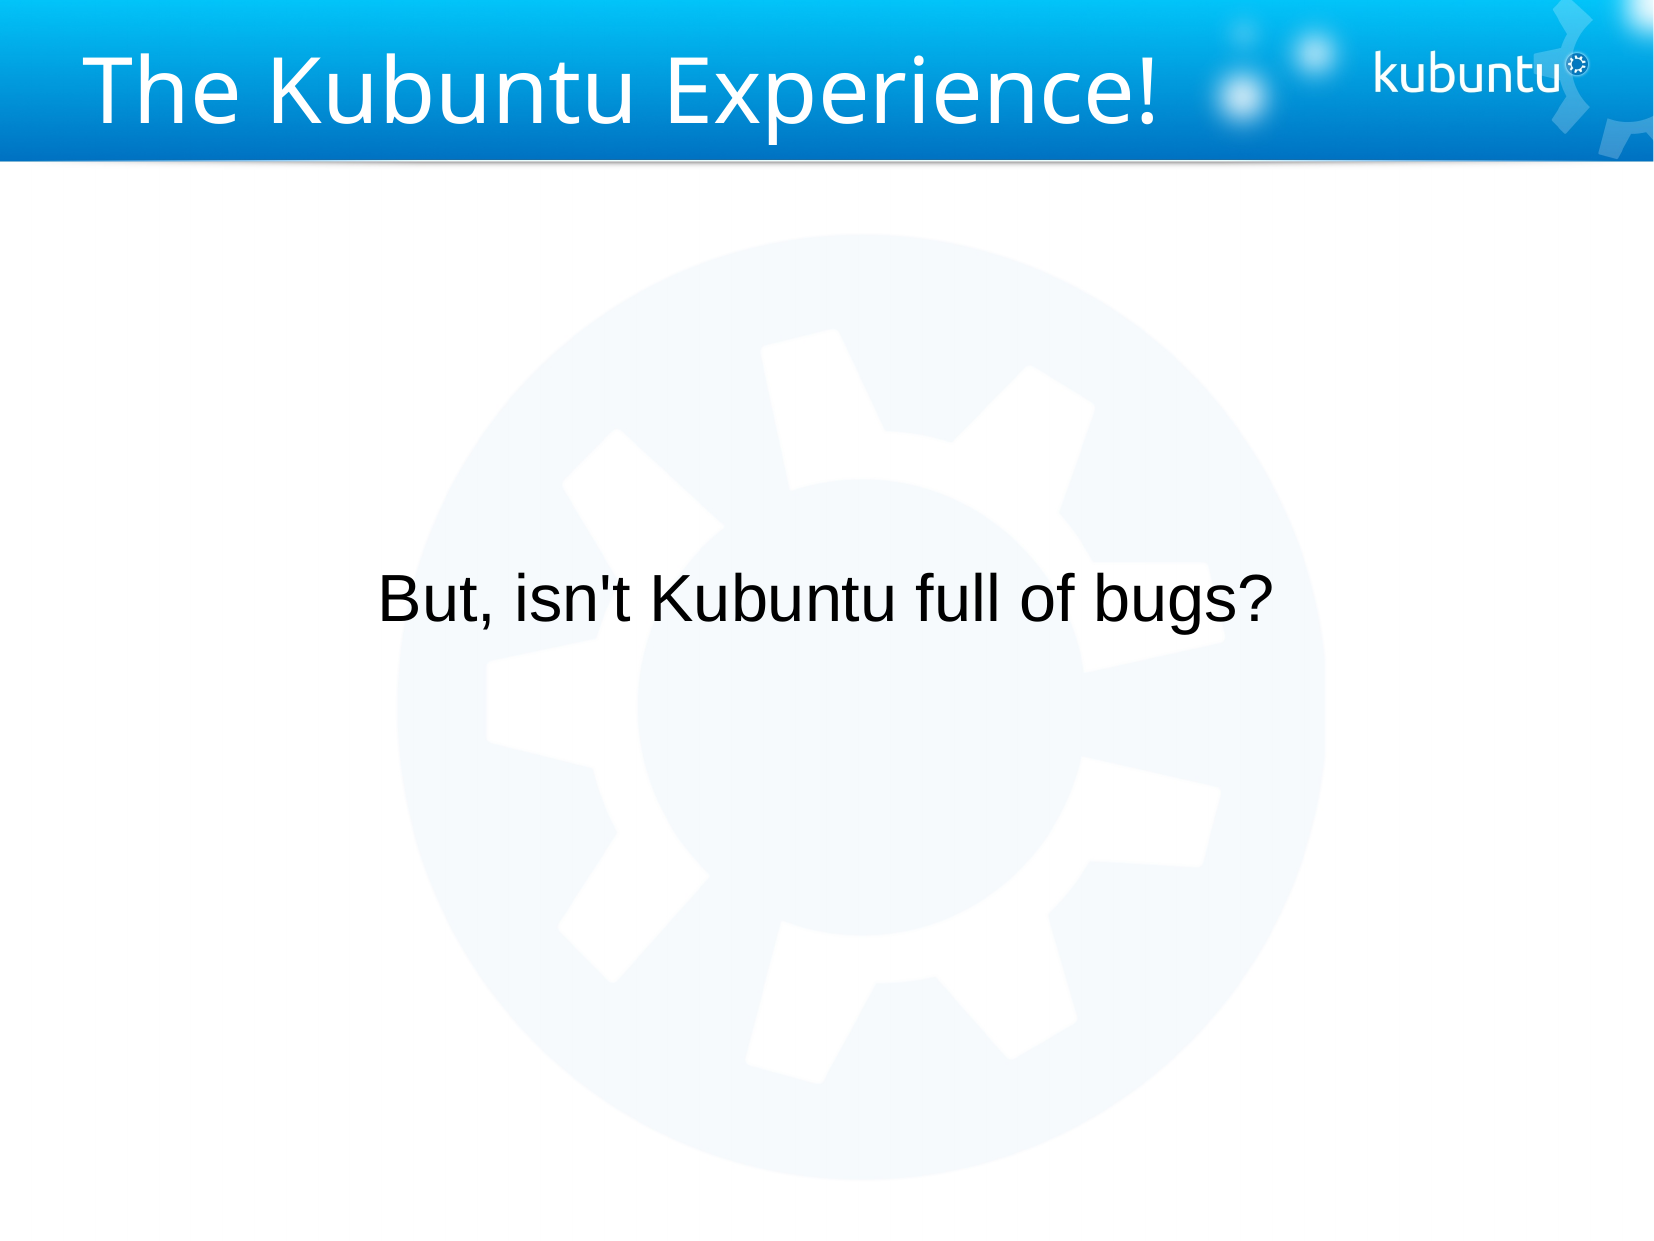

# The Kubuntu Experience!
But, isn't Kubuntu full of bugs?